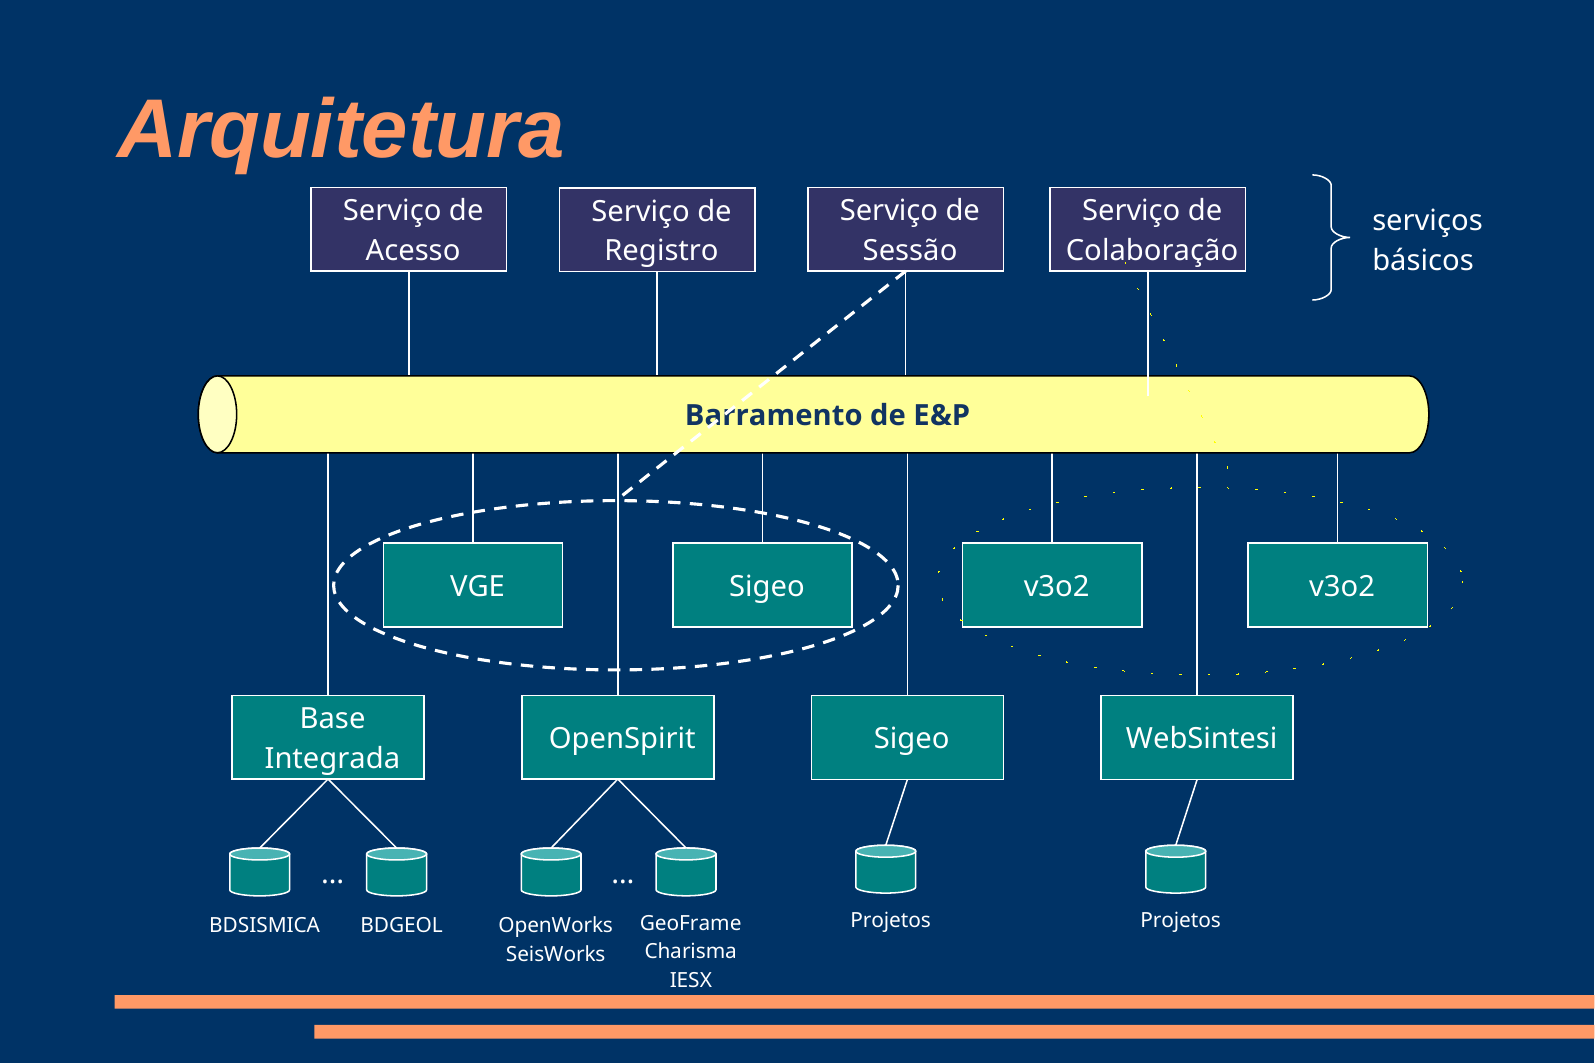

Barramento de E&P
# Arquitetura
Serviço de
Acesso
Serviço de
Sessão
Serviço de
Colaboração
Serviço de
Registro
serviços
básicos
Base
Integrada
…
BDSISMICA
BDGEOL
OpenSpirit
…
OpenWorks
SeisWorks
GeoFrame
Charisma
IESX
Sigeo
Projetos
WebSintesi
Projetos
VGE
Sigeo
v3o2
v3o2